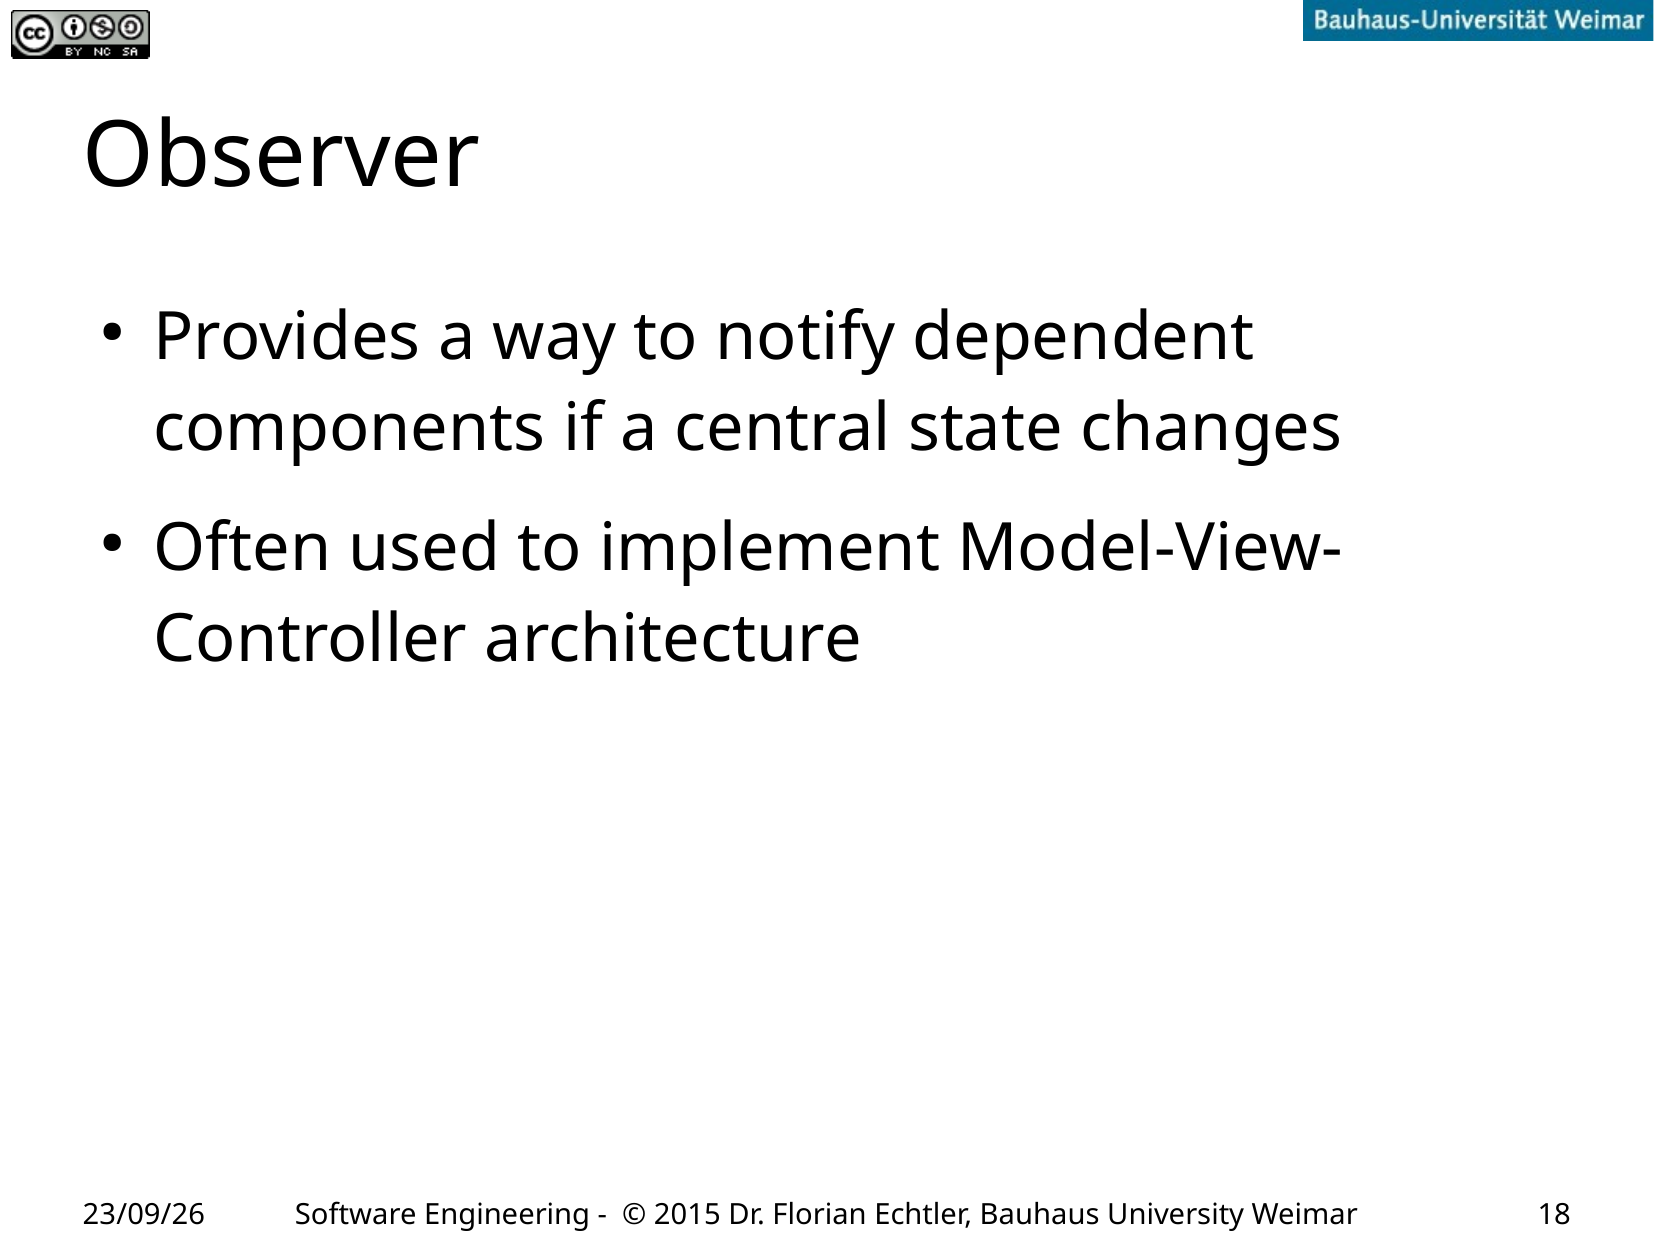

# Observer
Provides a way to notify dependent components if a central state changes
Often used to implement Model-View-Controller architecture
Software Engineering - © 2015 Dr. Florian Echtler, Bauhaus University Weimar
18